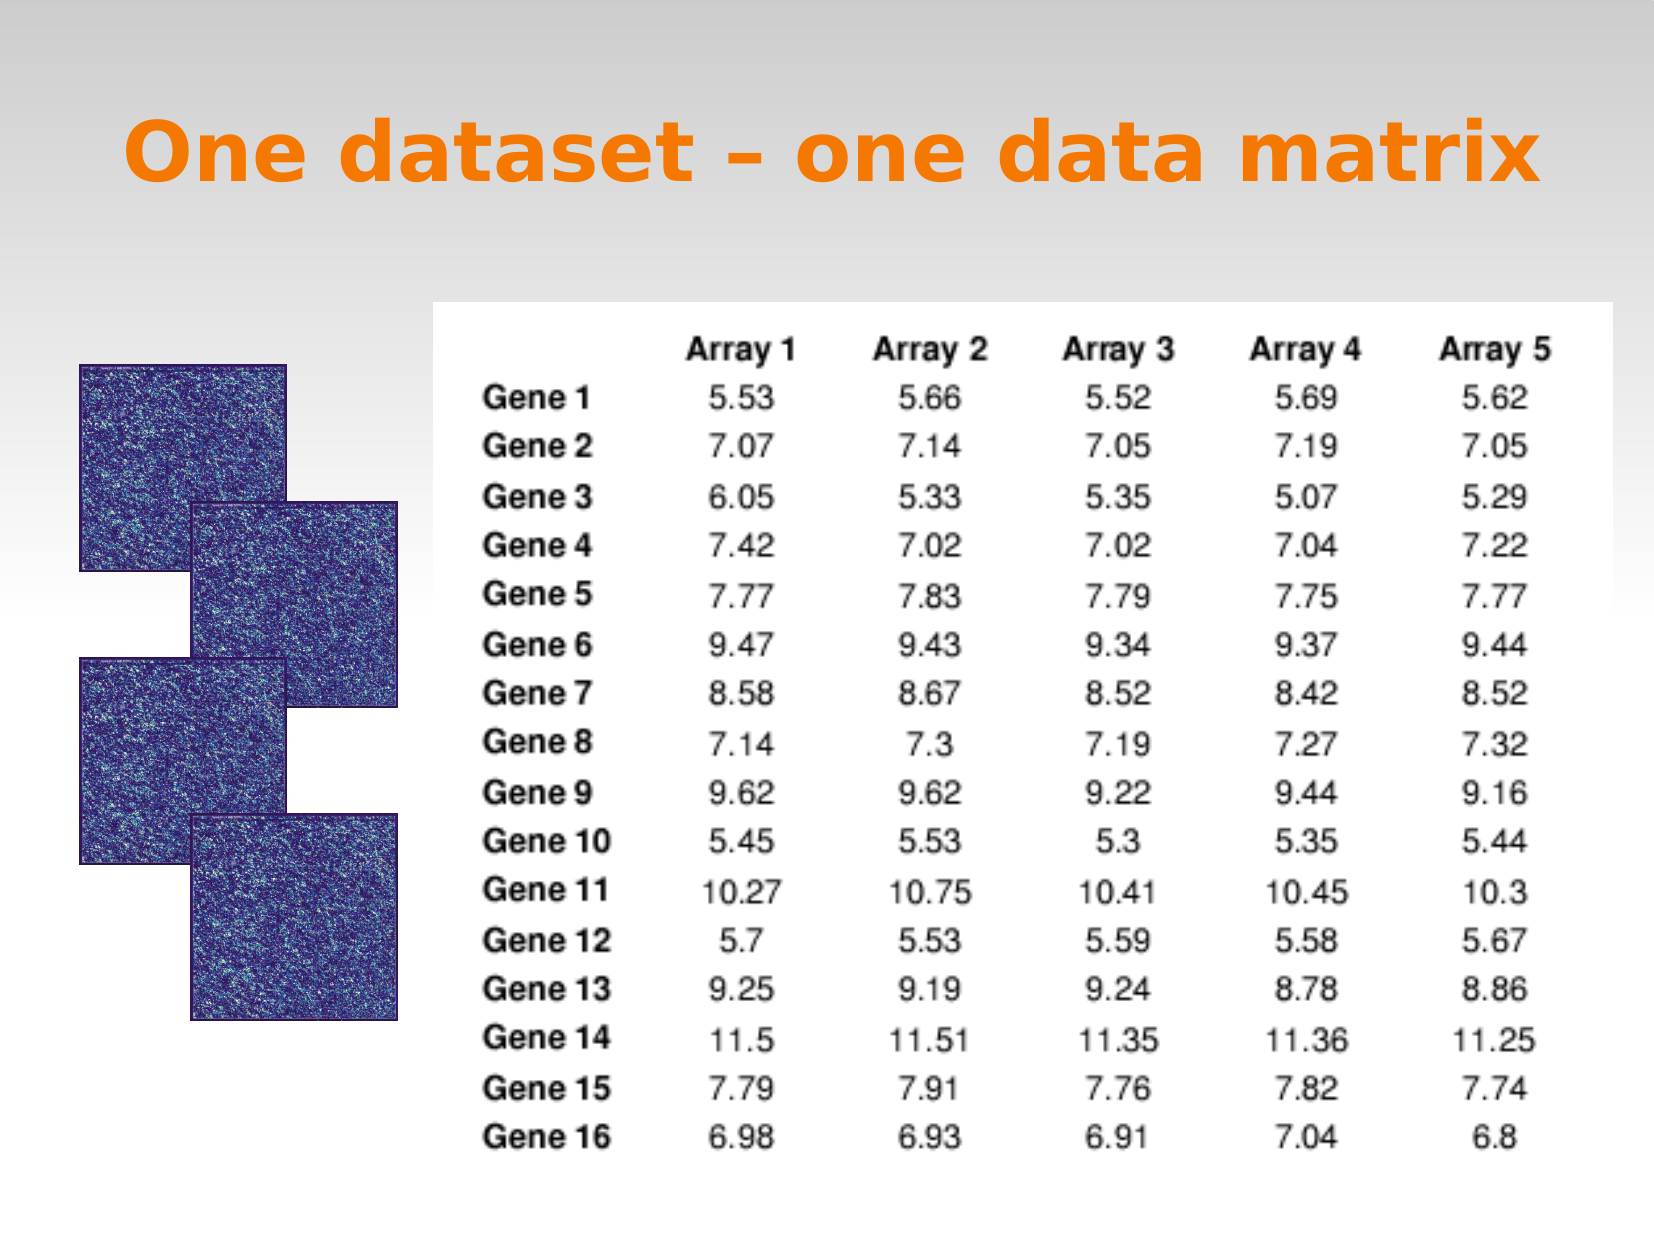

# One dataset – one data matrix